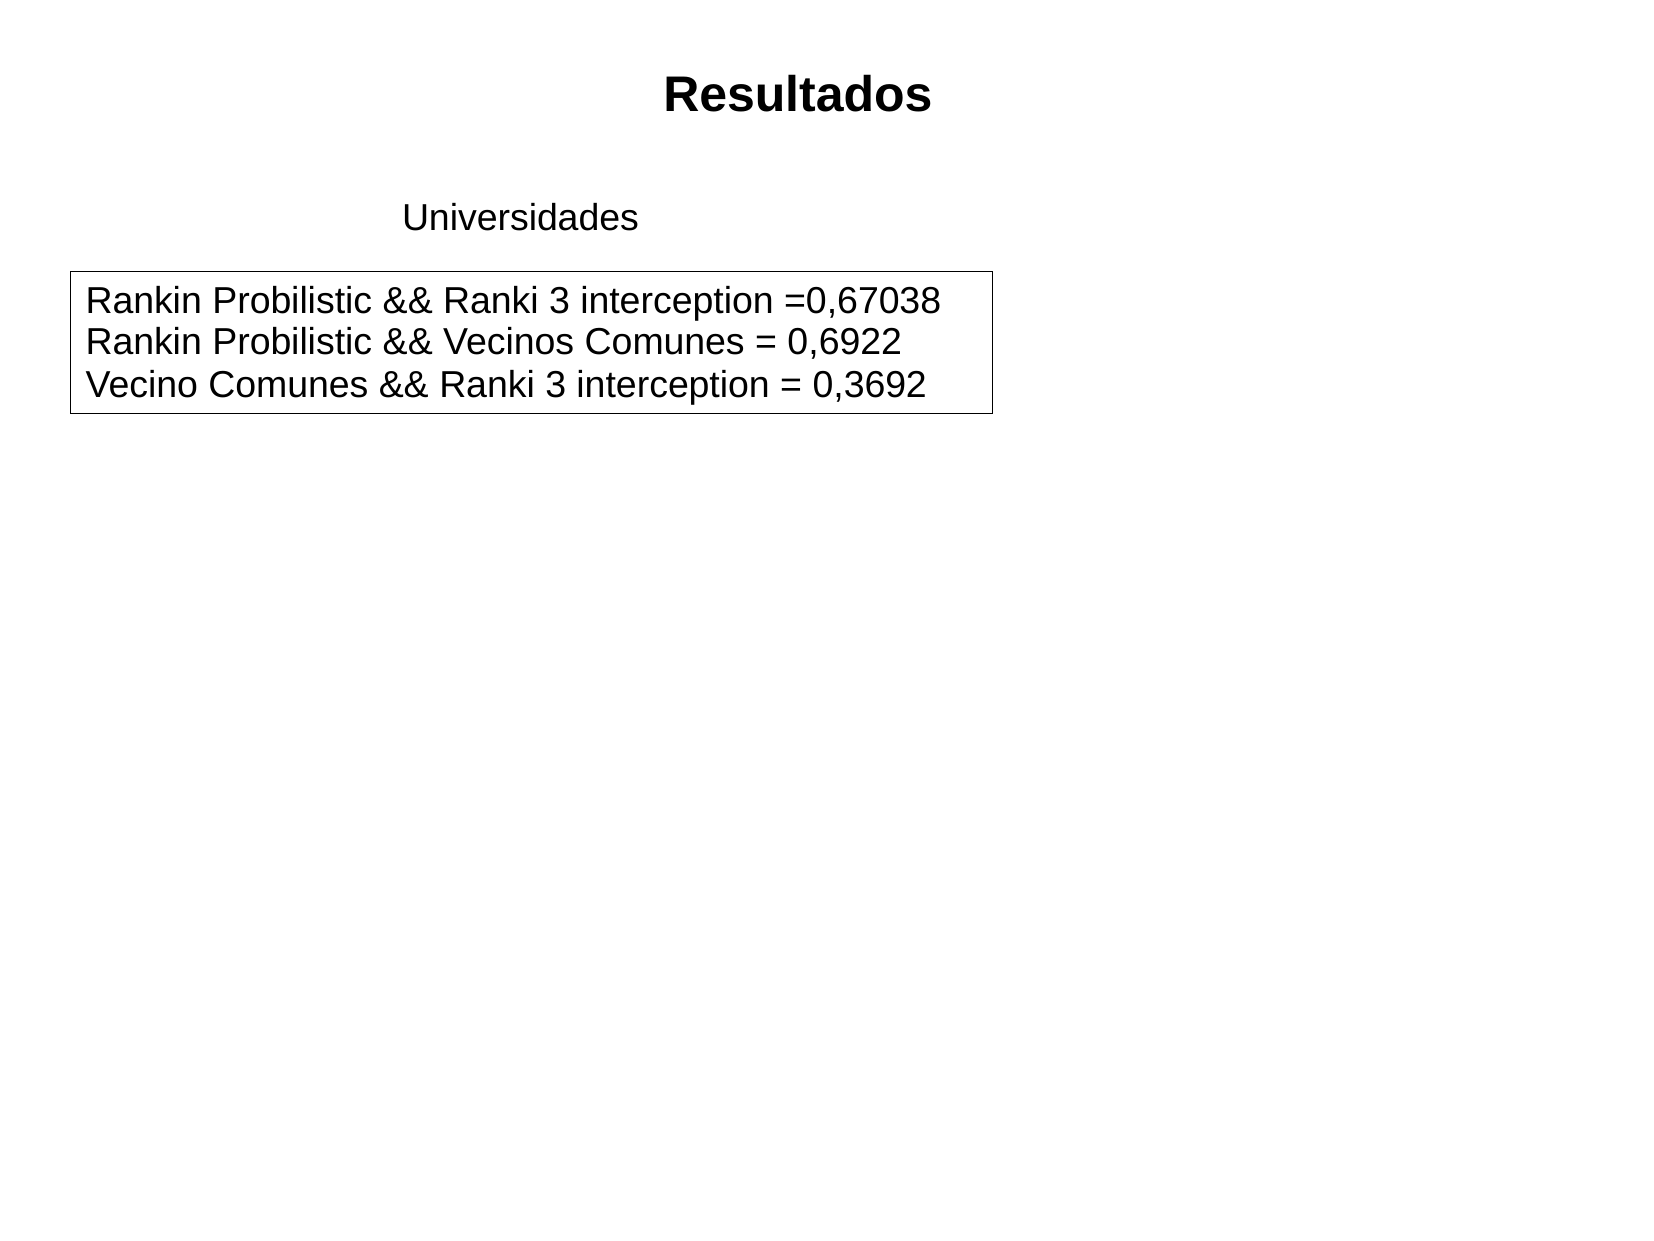

Resultados
Universidades
Rankin Probilistic && Ranki 3 interception =0,67038
Rankin Probilistic && Vecinos Comunes = 0,6922
Vecino Comunes && Ranki 3 interception = 0,3692